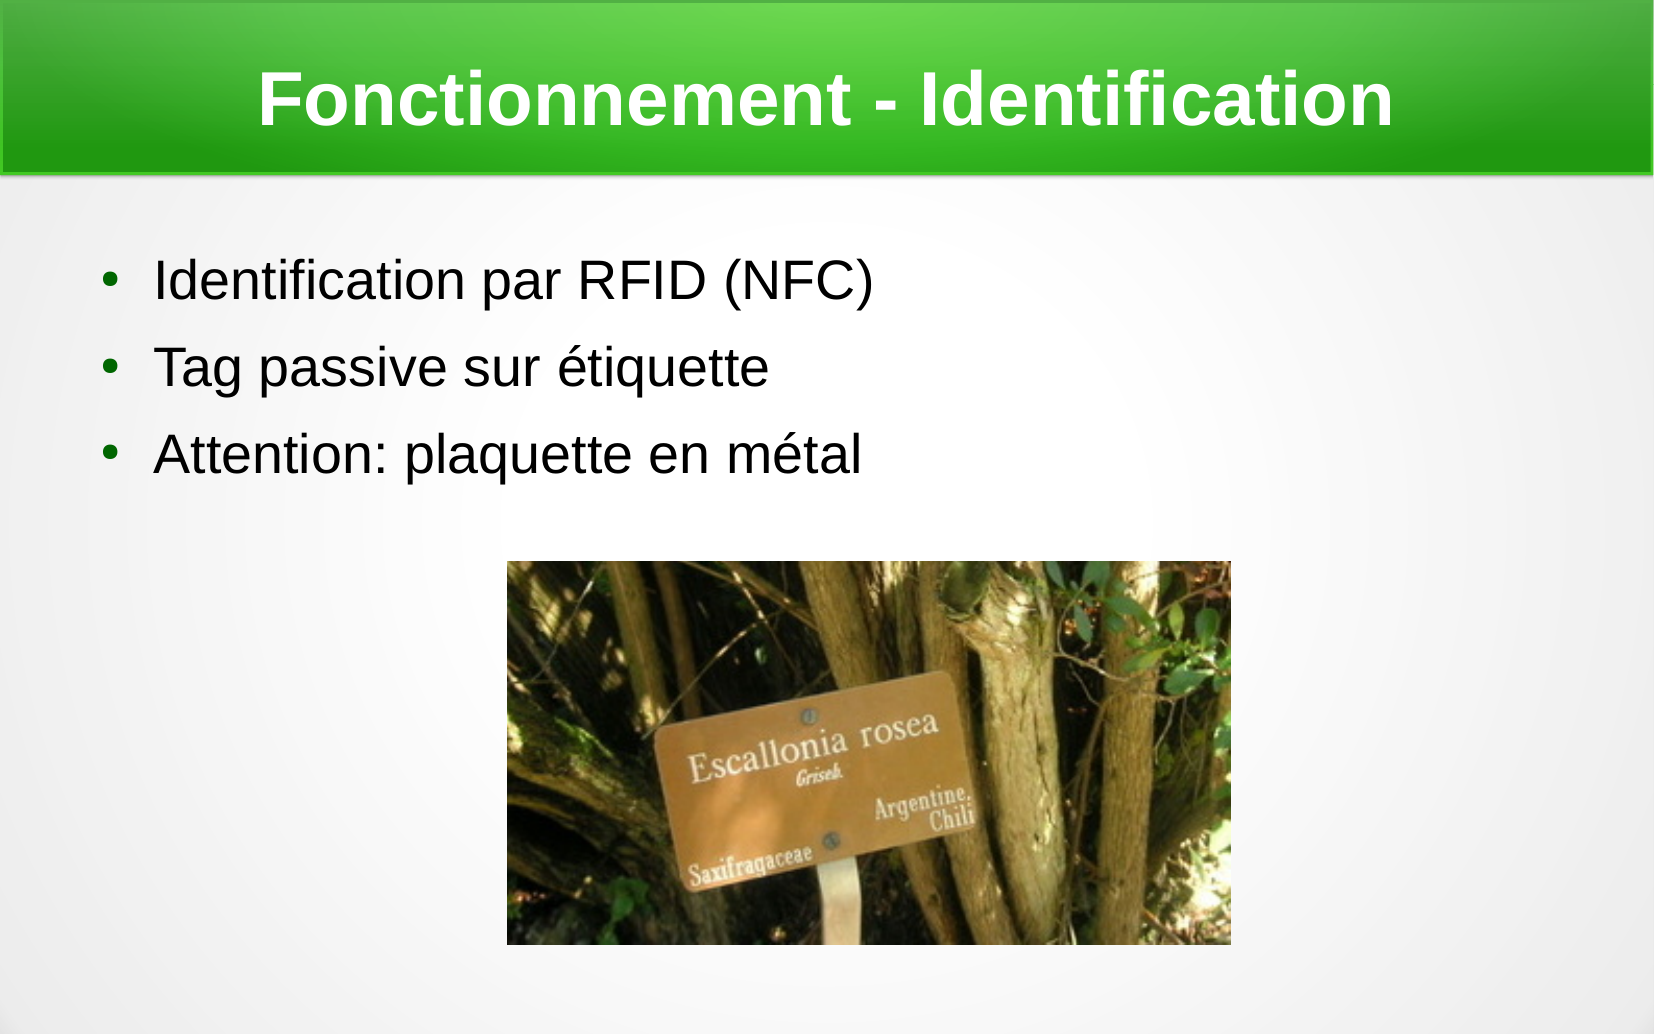

# Fonctionnement - Identification
Identification par RFID (NFC)
Tag passive sur étiquette
Attention: plaquette en métal